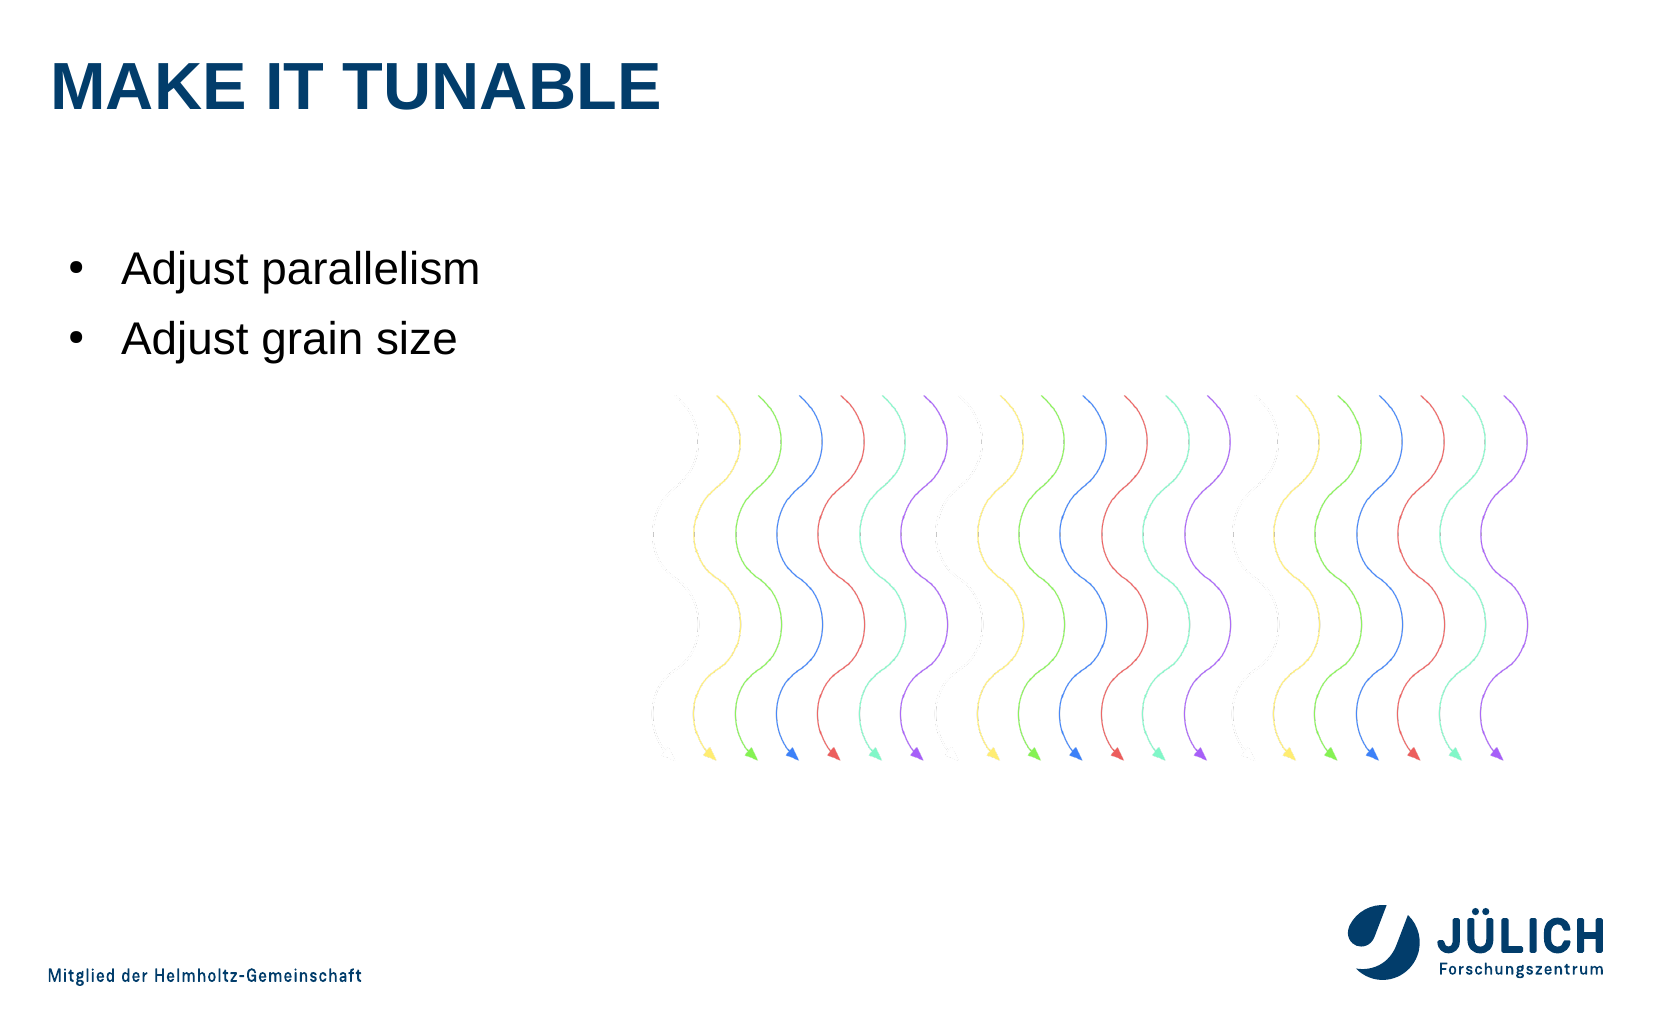

# Make It Tunable
Adjust parallelism
Adjust grain size